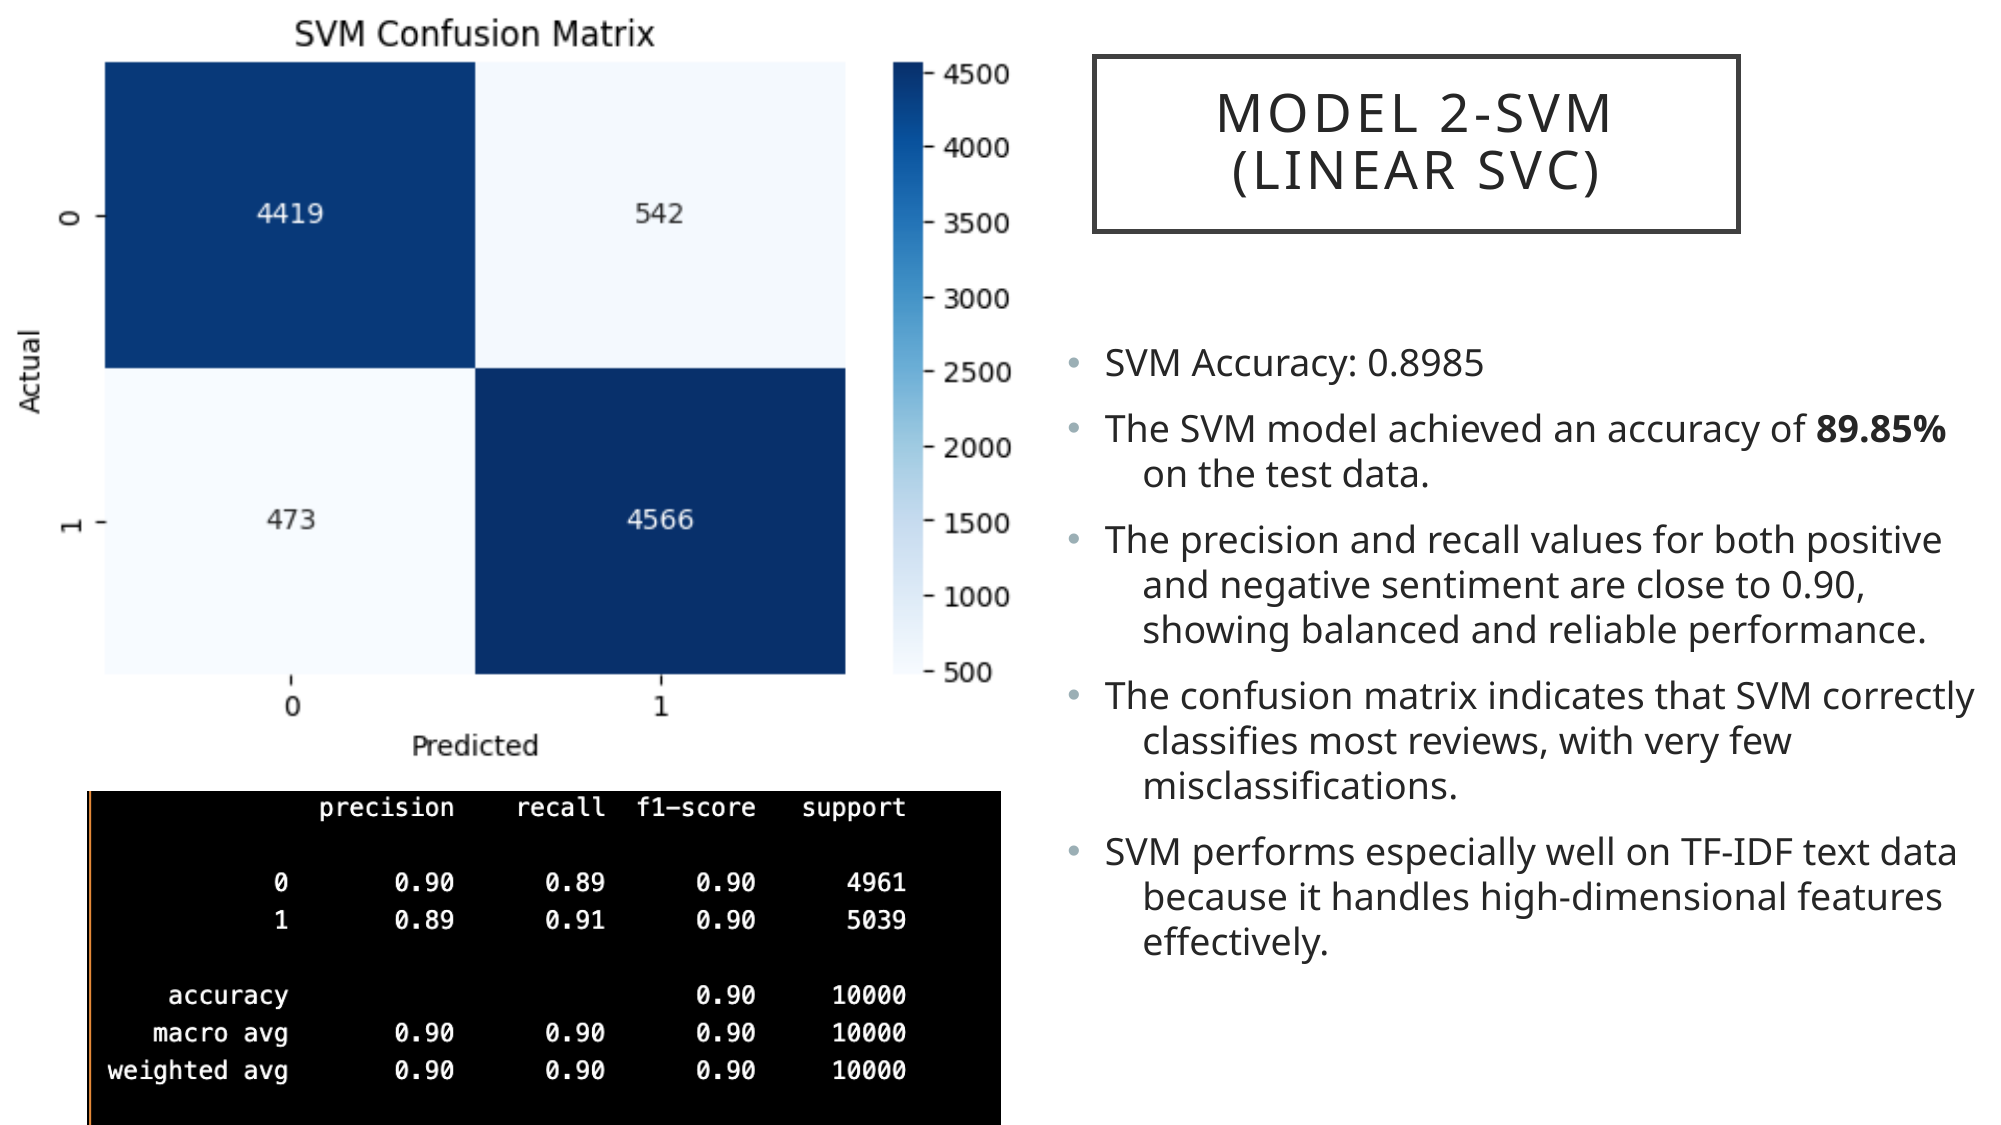

# MODEL 2-SVM (Linear SVC)
SVM Accuracy: 0.8985
The SVM model achieved an accuracy of 89.85% on the test data.
The precision and recall values for both positive and negative sentiment are close to 0.90, showing balanced and reliable performance.
The confusion matrix indicates that SVM correctly classifies most reviews, with very few misclassifications.
SVM performs especially well on TF-IDF text data because it handles high-dimensional features effectively.